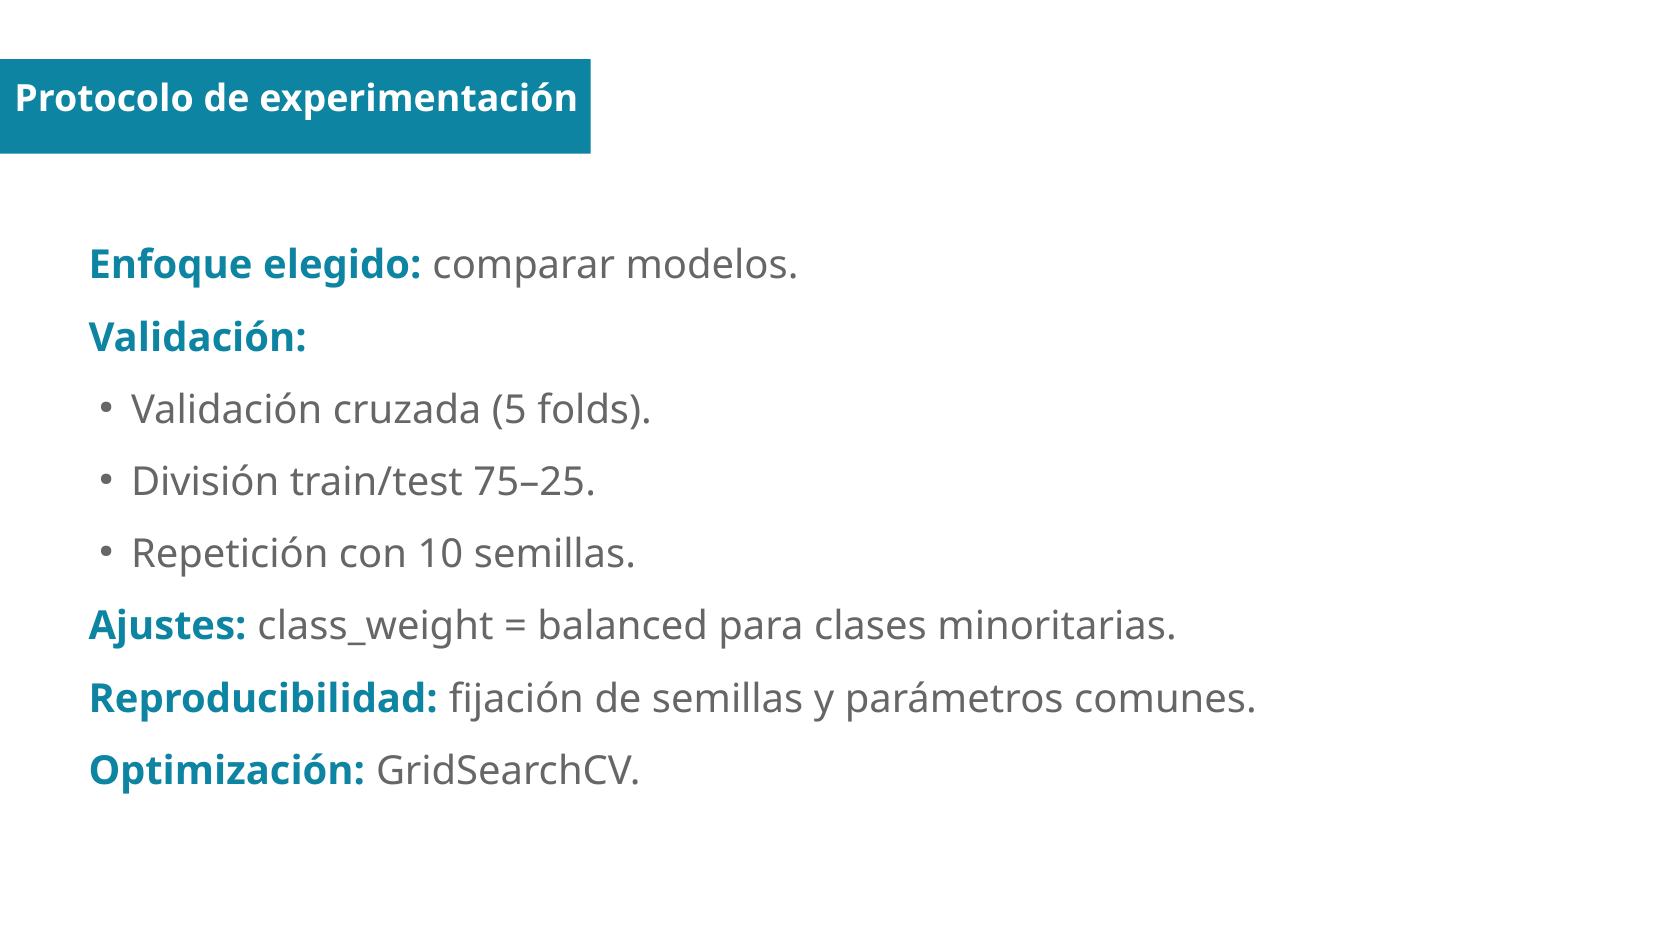

# Protocolo de experimentación
Enfoque elegido: comparar modelos.
Validación:
Validación cruzada (5 folds).
División train/test 75–25.
Repetición con 10 semillas.
Ajustes: class_weight = balanced para clases minoritarias.
Reproducibilidad: fijación de semillas y parámetros comunes.
Optimización: GridSearchCV.